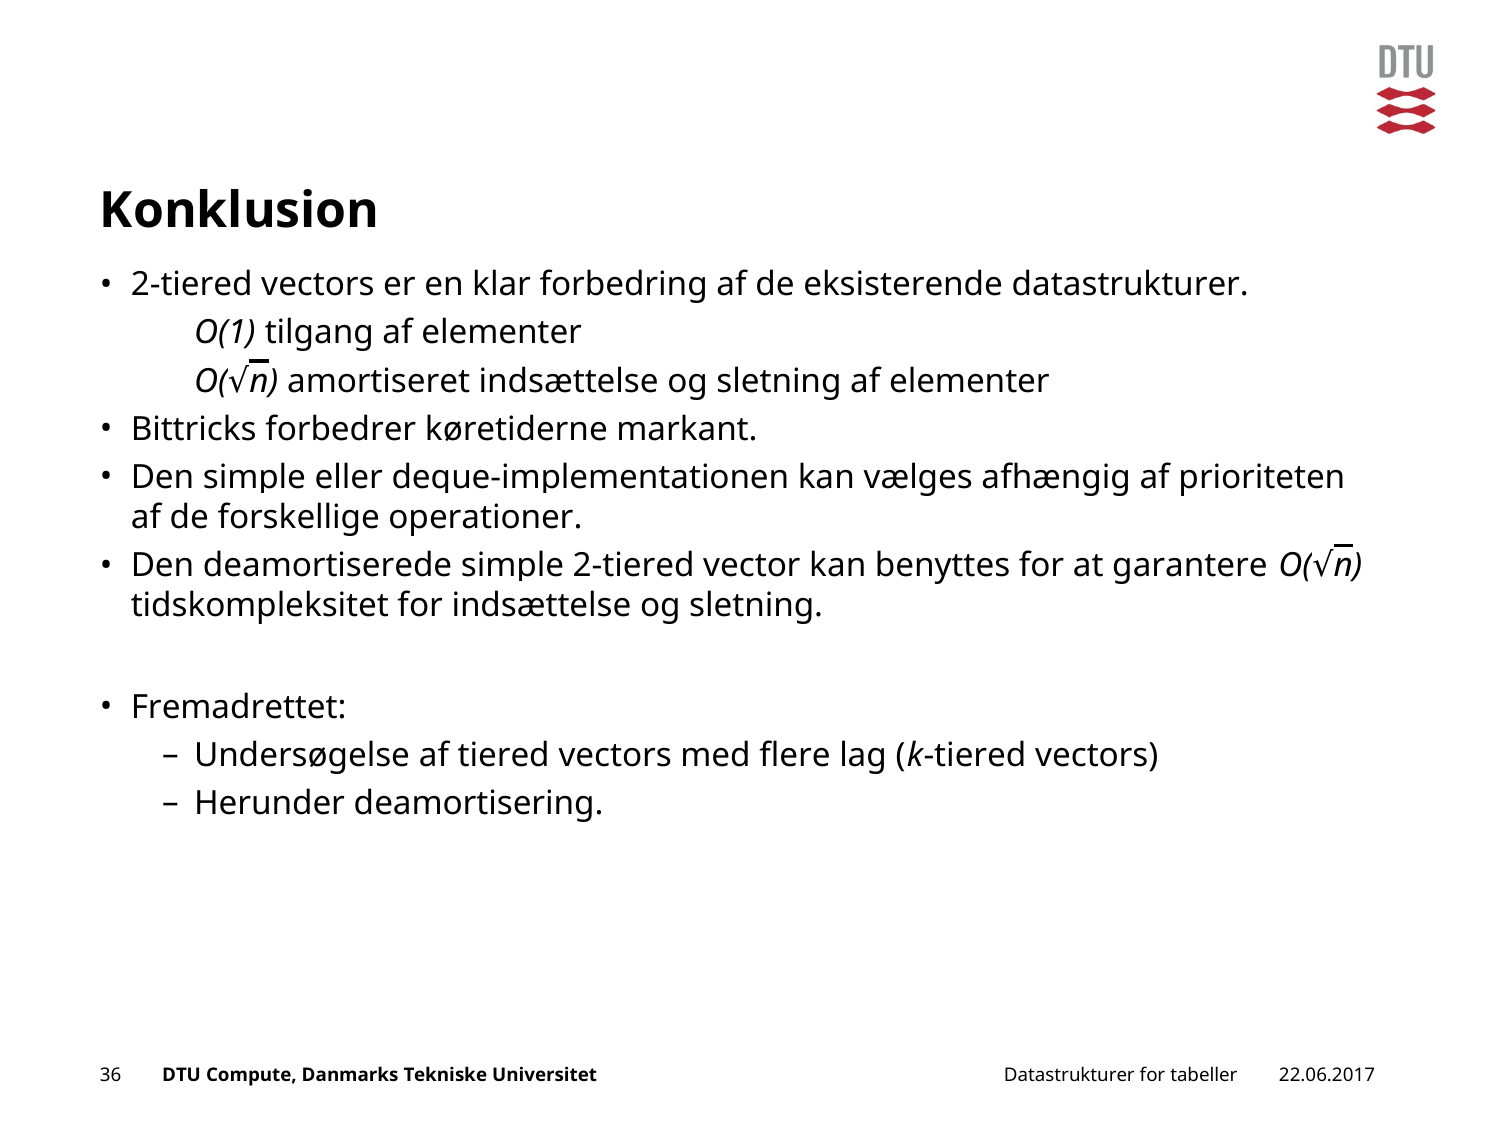

Konklusion
# 2-tiered vectors er en klar forbedring af de eksisterende datastrukturer.
O(1) tilgang af elementer
O(√n) amortiseret indsættelse og sletning af elementer
Bittricks forbedrer køretiderne markant.
Den simple eller deque-implementationen kan vælges afhængig af prioriteten af de forskellige operationer.
Den deamortiserede simple 2-tiered vector kan benyttes for at garantere O(√n) tidskompleksitet for indsættelse og sletning.
Fremadrettet:
Undersøgelse af tiered vectors med flere lag (k-tiered vectors)
Herunder deamortisering.